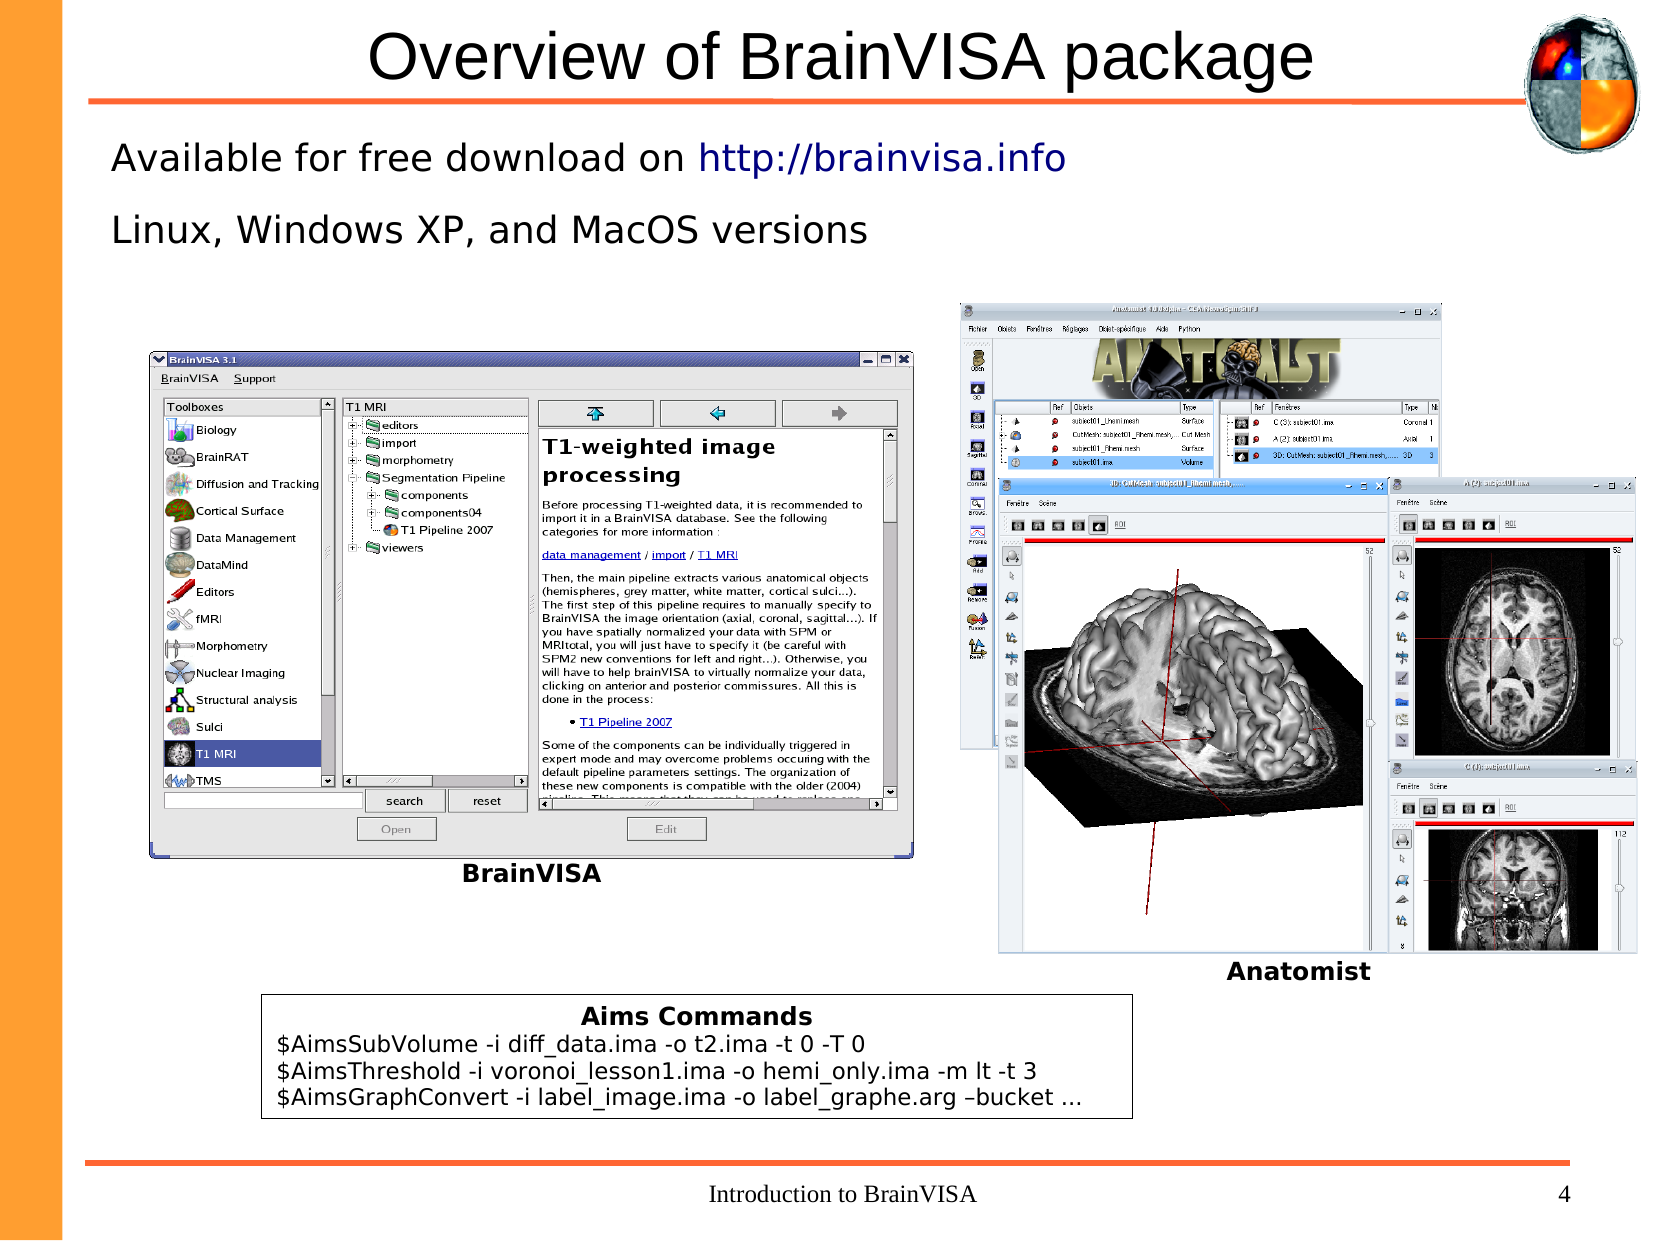

# Overview of BrainVISA package
Available for free download on http://brainvisa.info
Linux, Windows XP, and MacOS versions
Anatomist
BrainVISA
Aims Commands
$AimsSubVolume -i diff_data.ima -o t2.ima -t 0 -T 0
$AimsThreshold -i voronoi_lesson1.ima -o hemi_only.ima -m lt -t 3
$AimsGraphConvert -i label_image.ima -o label_graphe.arg –bucket ...
Introduction to BrainVISA
4